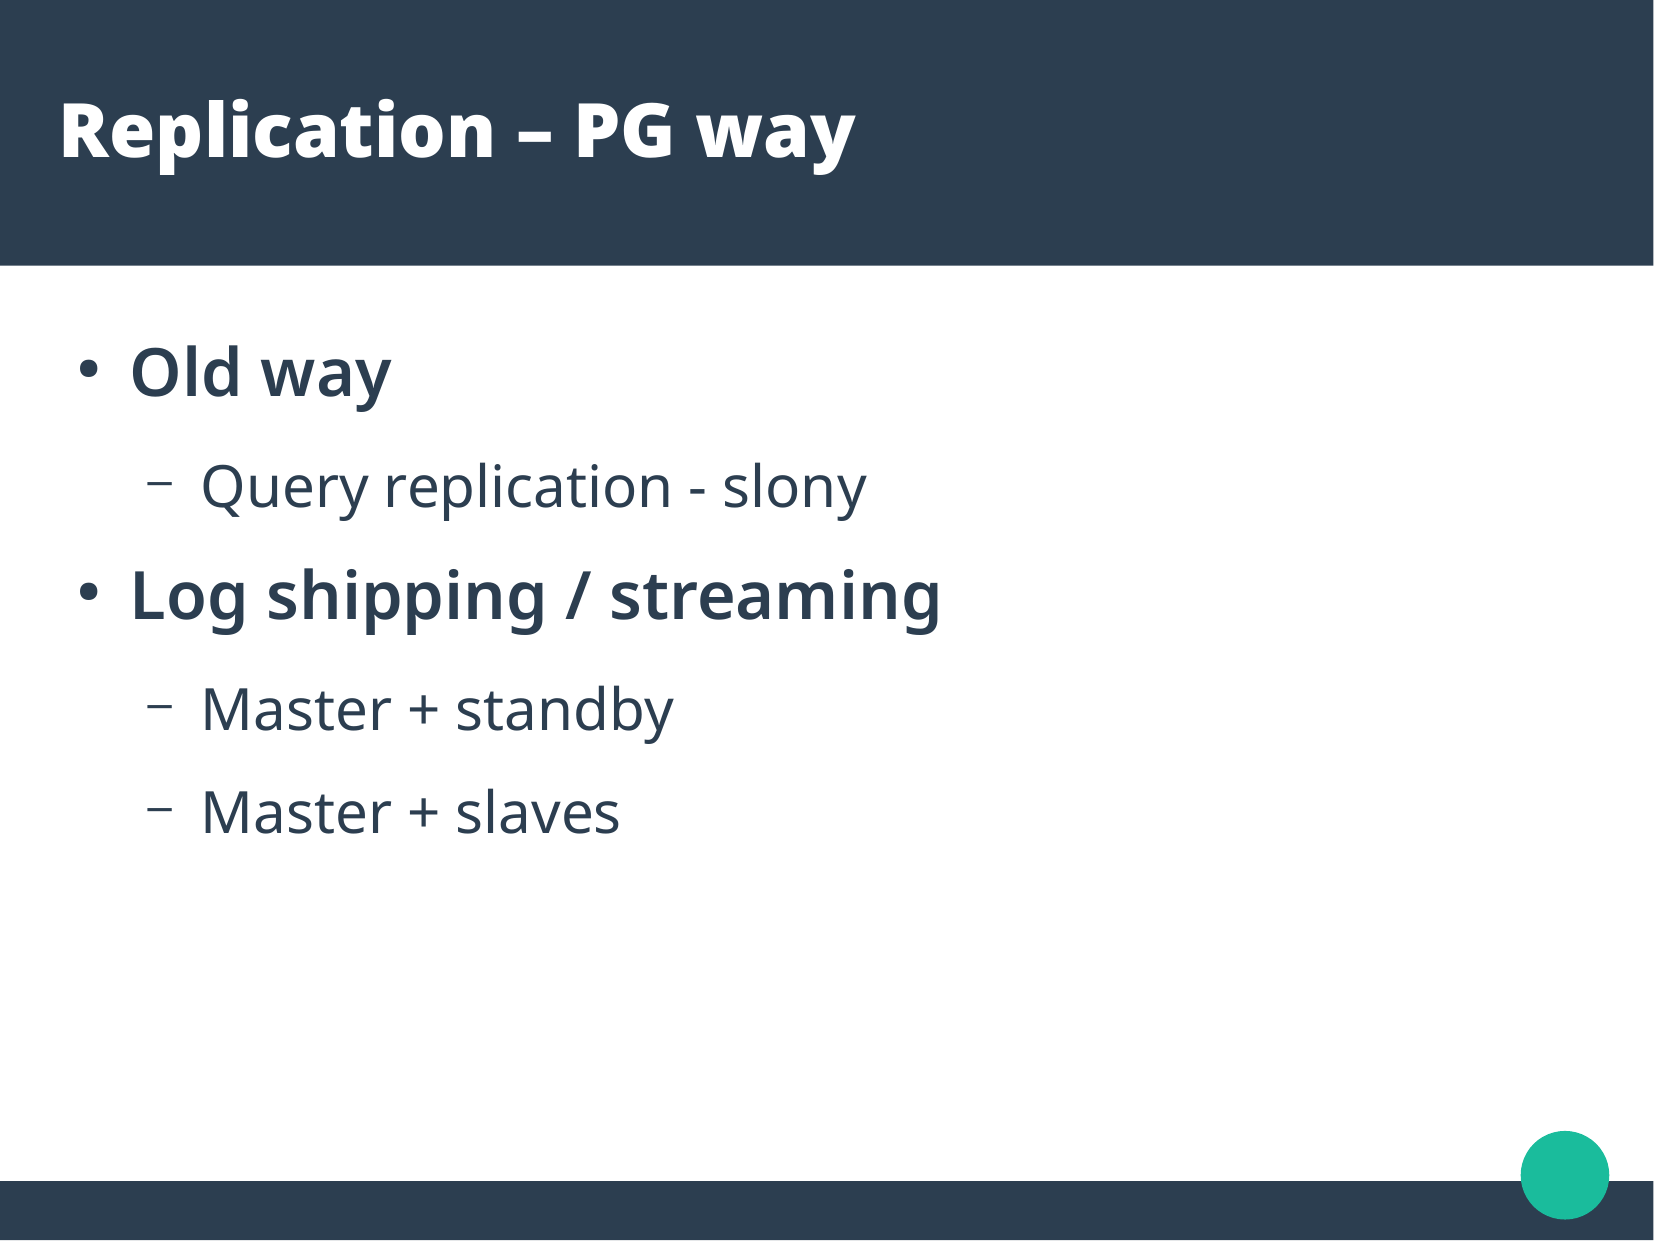

# Replication – PG way
Old way
Query replication - slony
Log shipping / streaming
Master + standby
Master + slaves